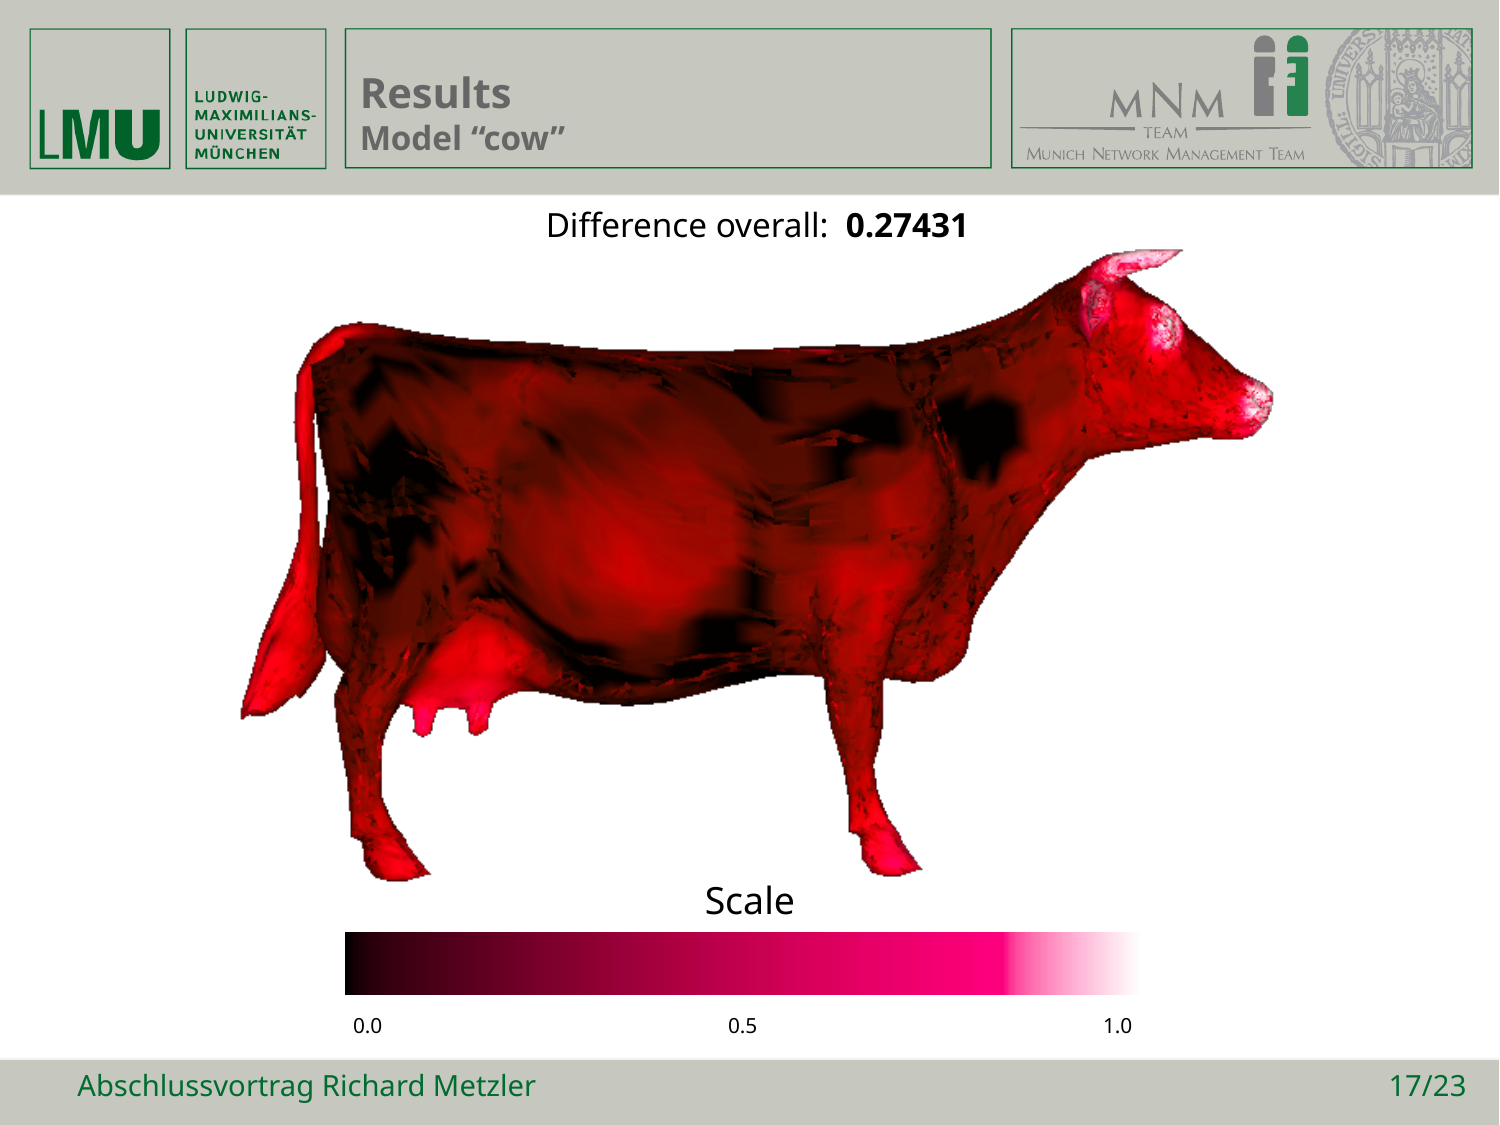

Results
Model “cow”
Difference overall:	0.27431
Scale
0.0					0.5					1.0
Abschlussvortrag Richard Metzler
17/23